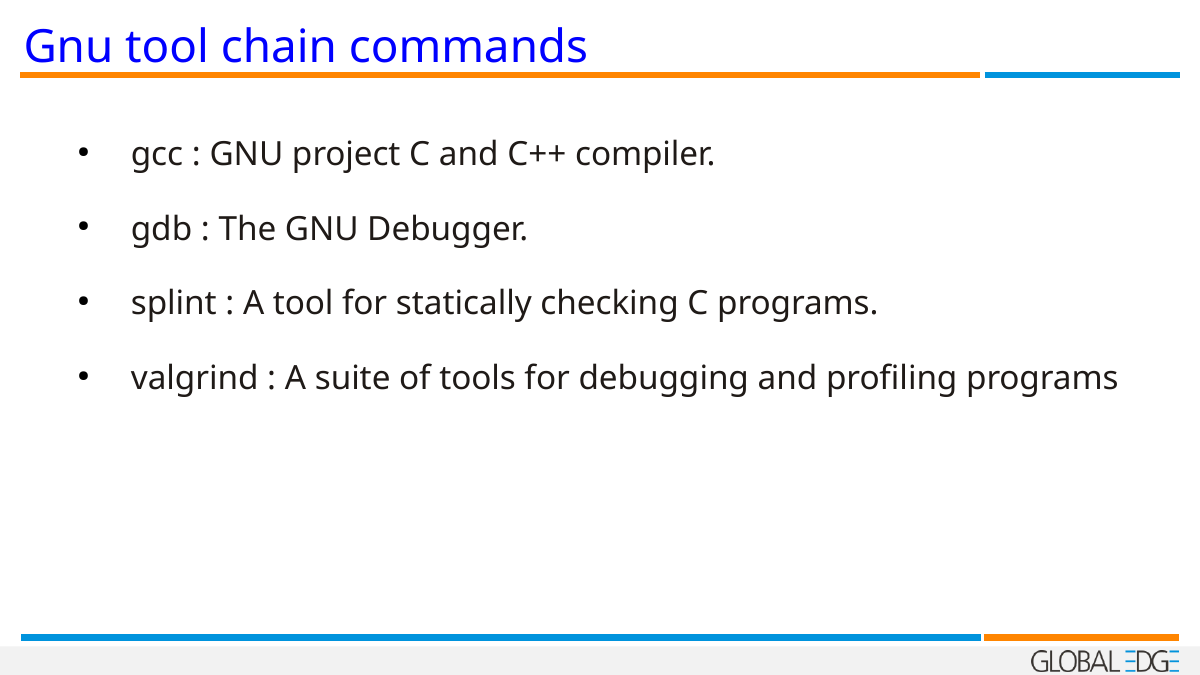

# Gnu tool chain commands
gcc : GNU project C and C++ compiler.
gdb : The GNU Debugger.
splint : A tool for statically checking C programs.
valgrind : A suite of tools for debugging and profiling programs